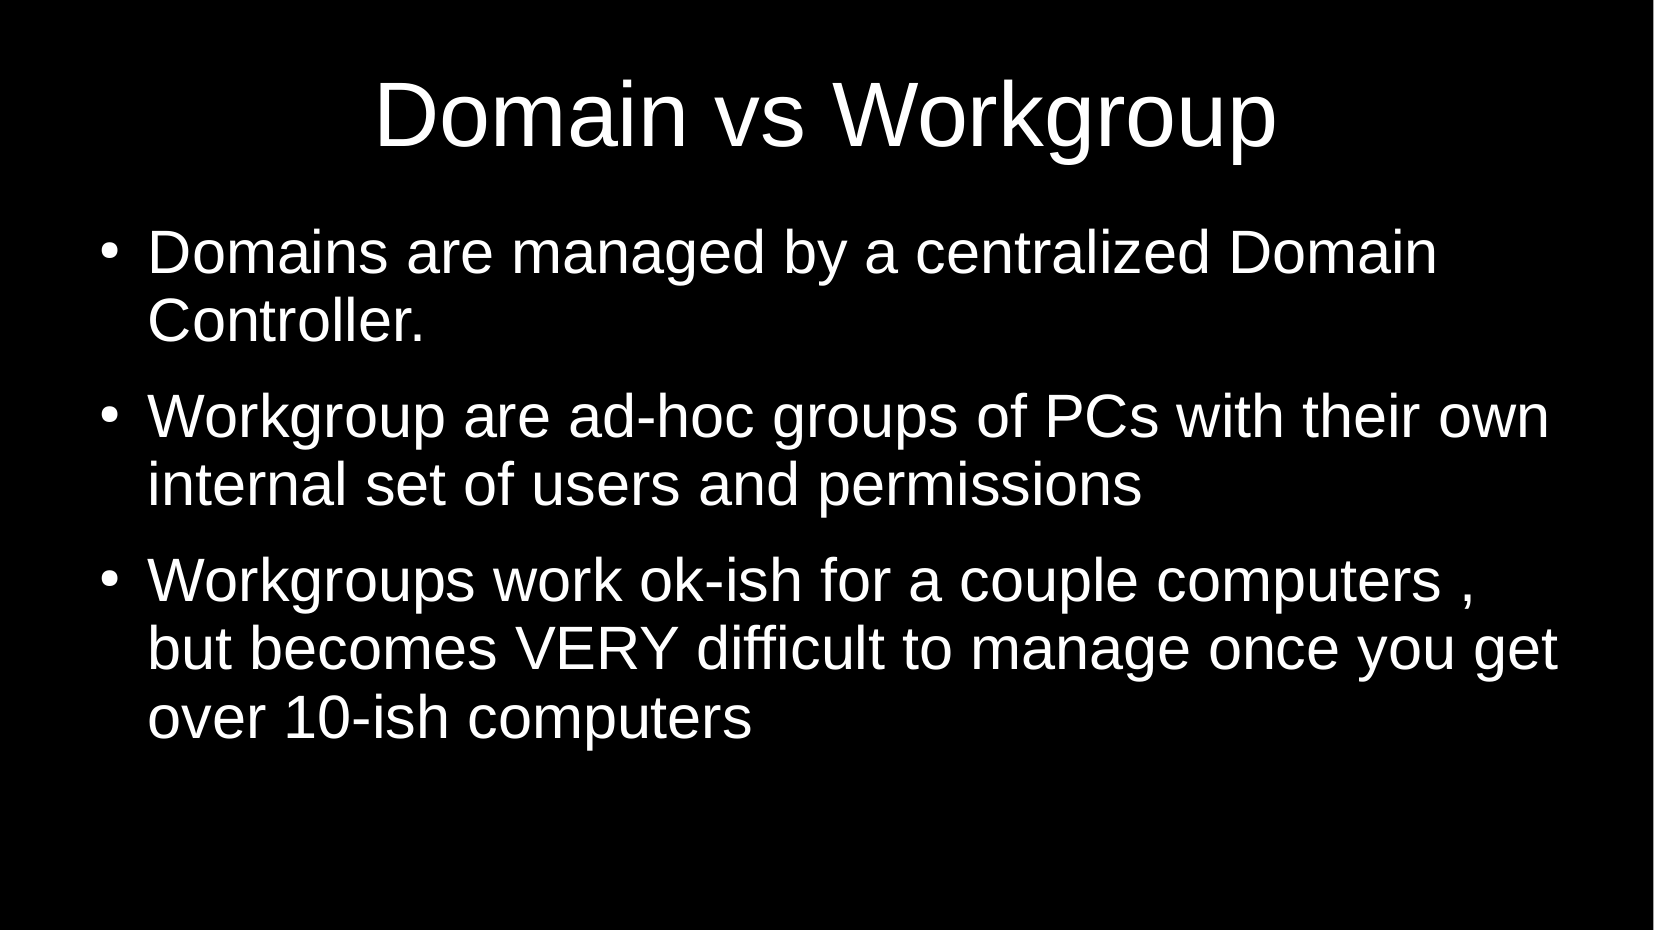

# Domain vs Workgroup
Domains are managed by a centralized Domain Controller.
Workgroup are ad-hoc groups of PCs with their own internal set of users and permissions
Workgroups work ok-ish for a couple computers , but becomes VERY difficult to manage once you get over 10-ish computers